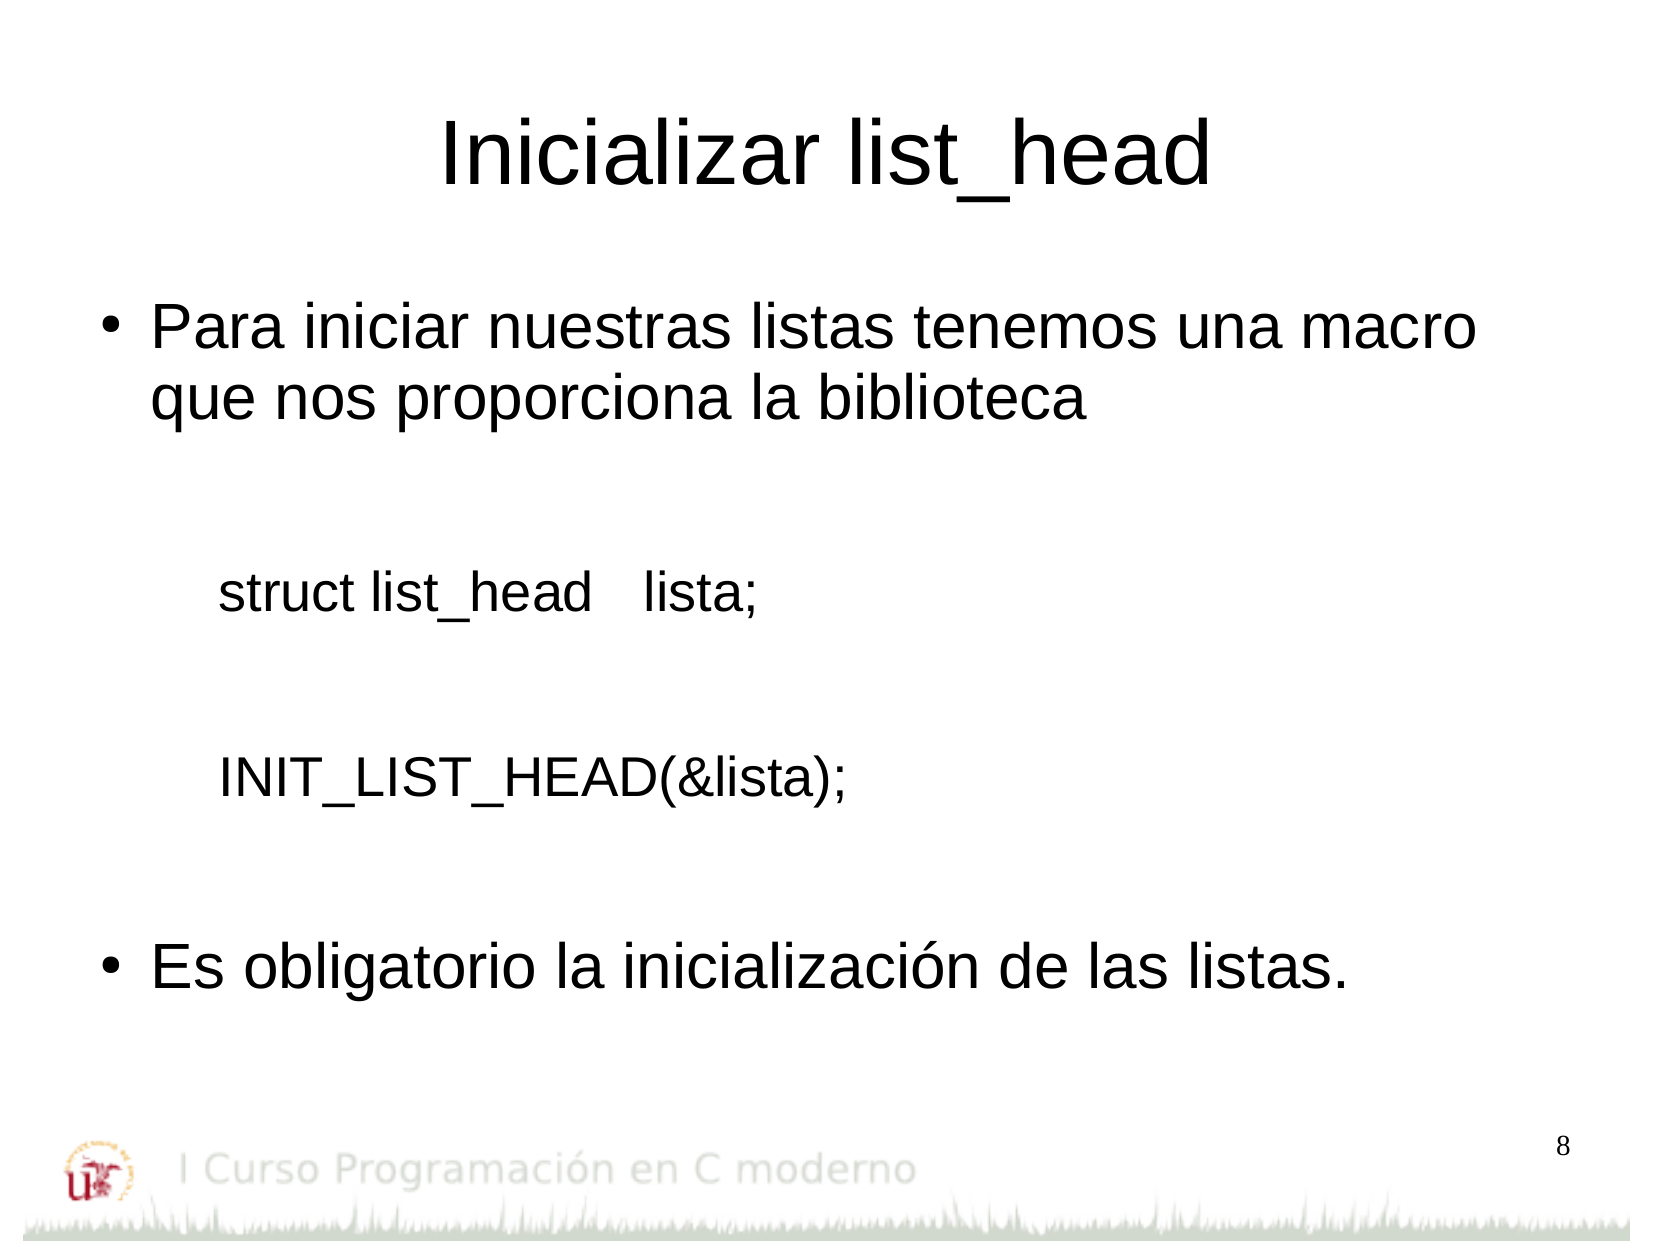

# Inicializar list_head
Para iniciar nuestras listas tenemos una macro que nos proporciona la biblioteca
struct list_head	lista;
INIT_LIST_HEAD(&lista);
Es obligatorio la inicialización de las listas.
8